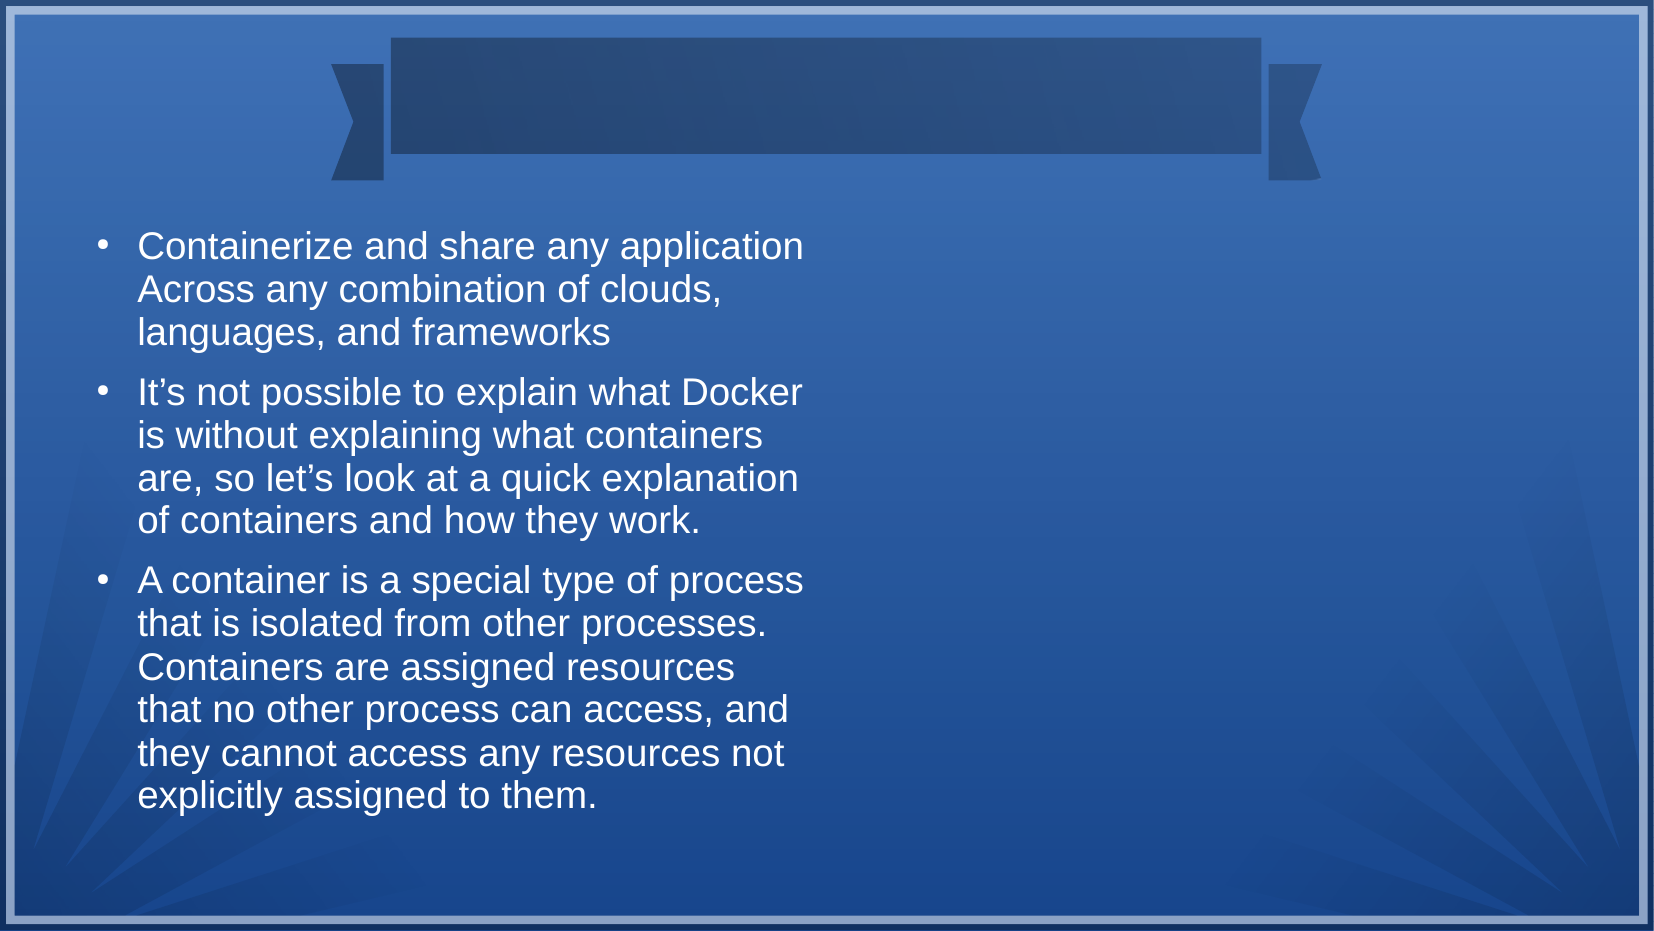

#
Containerize and share any application Across any combination of clouds, languages, and frameworks
It’s not possible to explain what Docker is without explaining what containers are, so let’s look at a quick explanation of containers and how they work.
A container is a special type of process that is isolated from other processes. Containers are assigned resources that no other process can access, and they cannot access any resources not explicitly assigned to them.